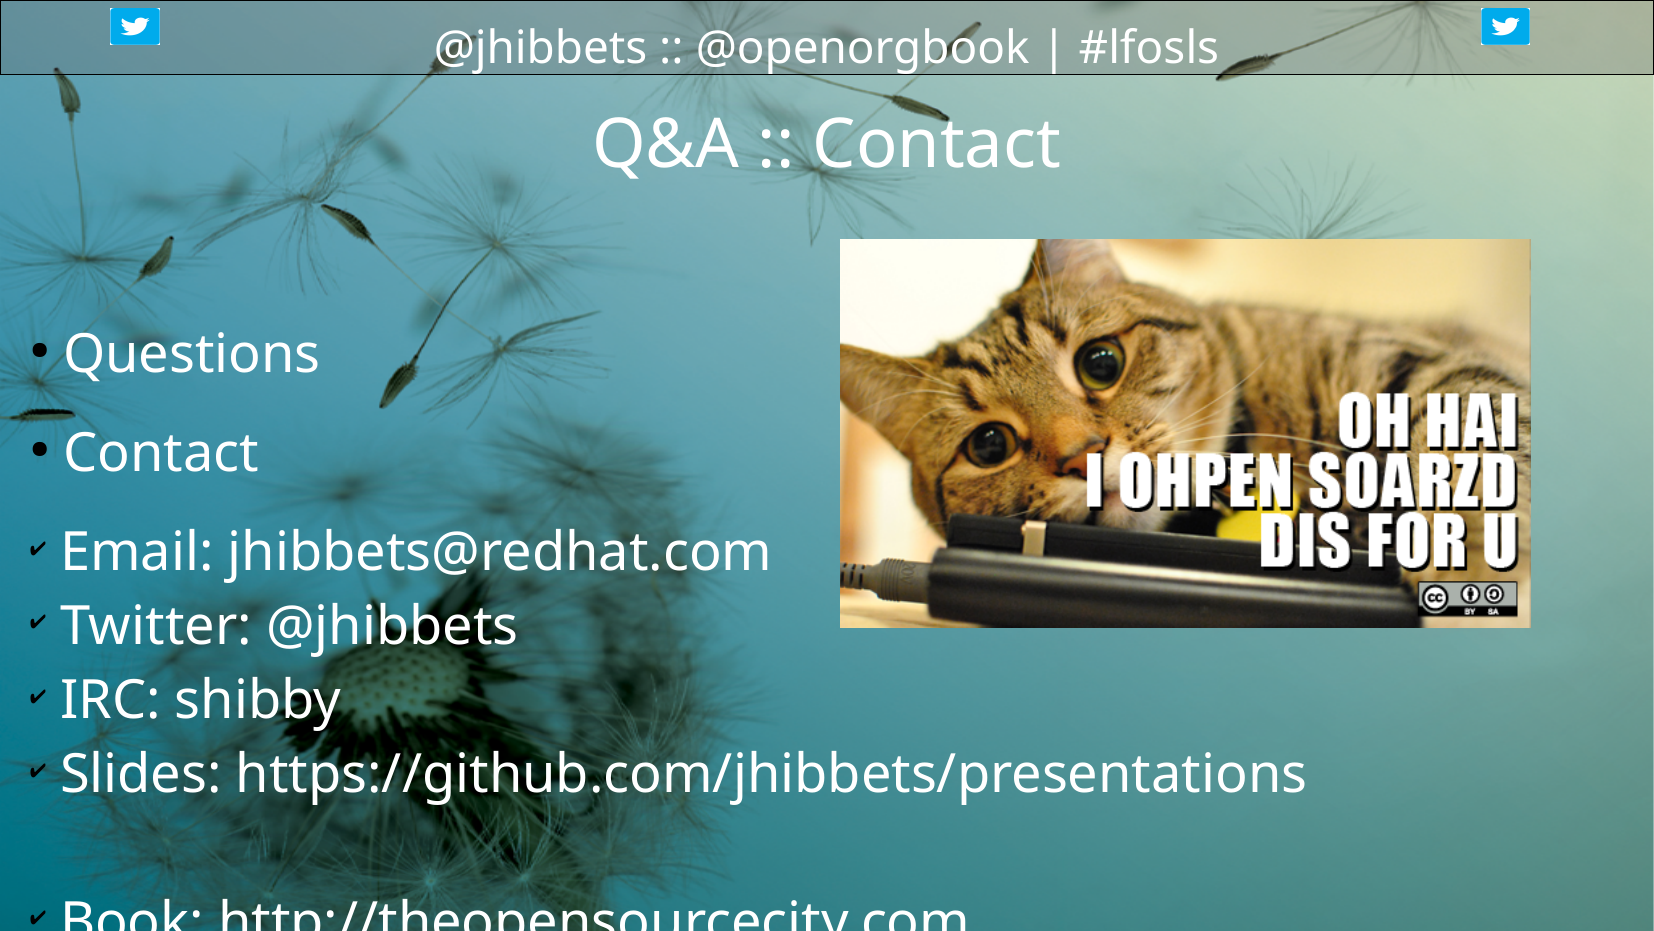

# Q&A :: Contact
 Questions
 Contact
 Email: jhibbets@redhat.com
 Twitter: @jhibbets
 IRC: shibby
 Slides: https://github.com/jhibbets/presentations
 Book: http://theopensourcecity.com